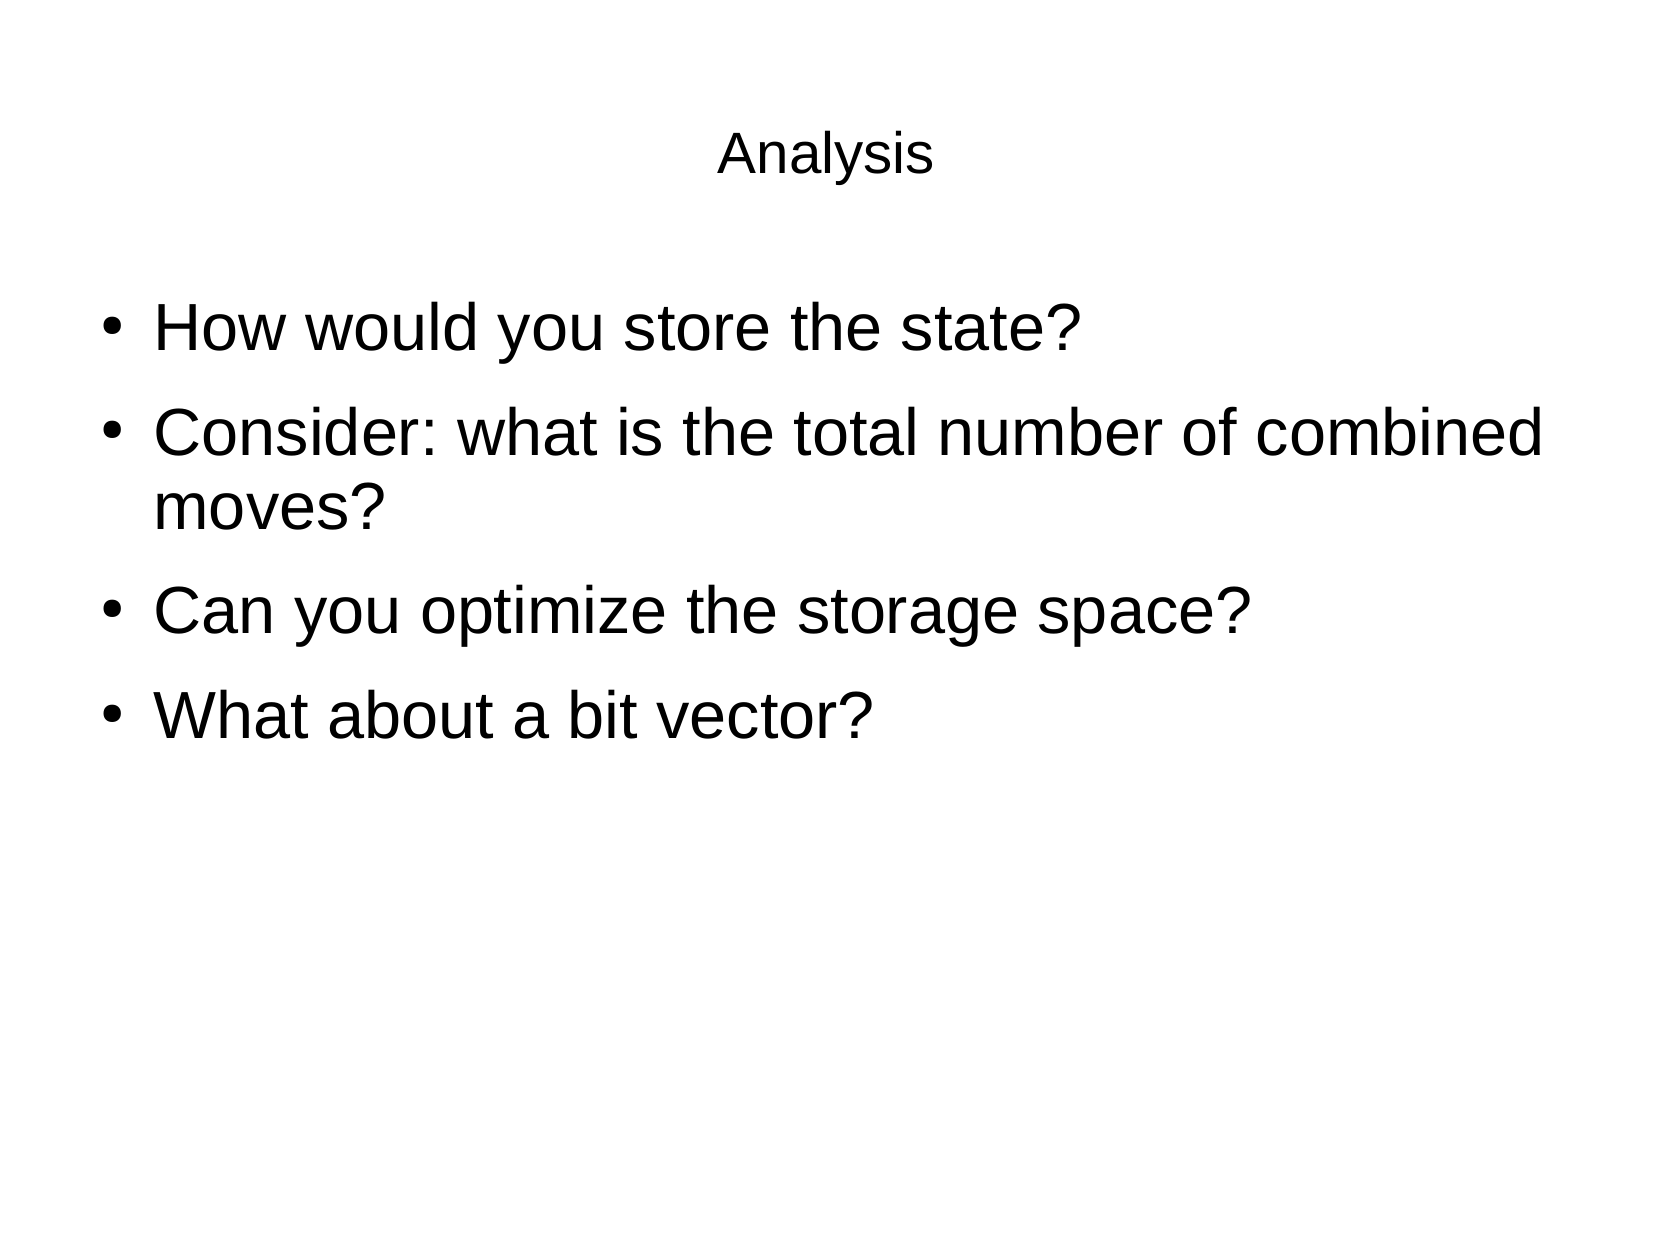

# Analysis
How would you store the state?
Consider: what is the total number of combined moves?
Can you optimize the storage space?
What about a bit vector?